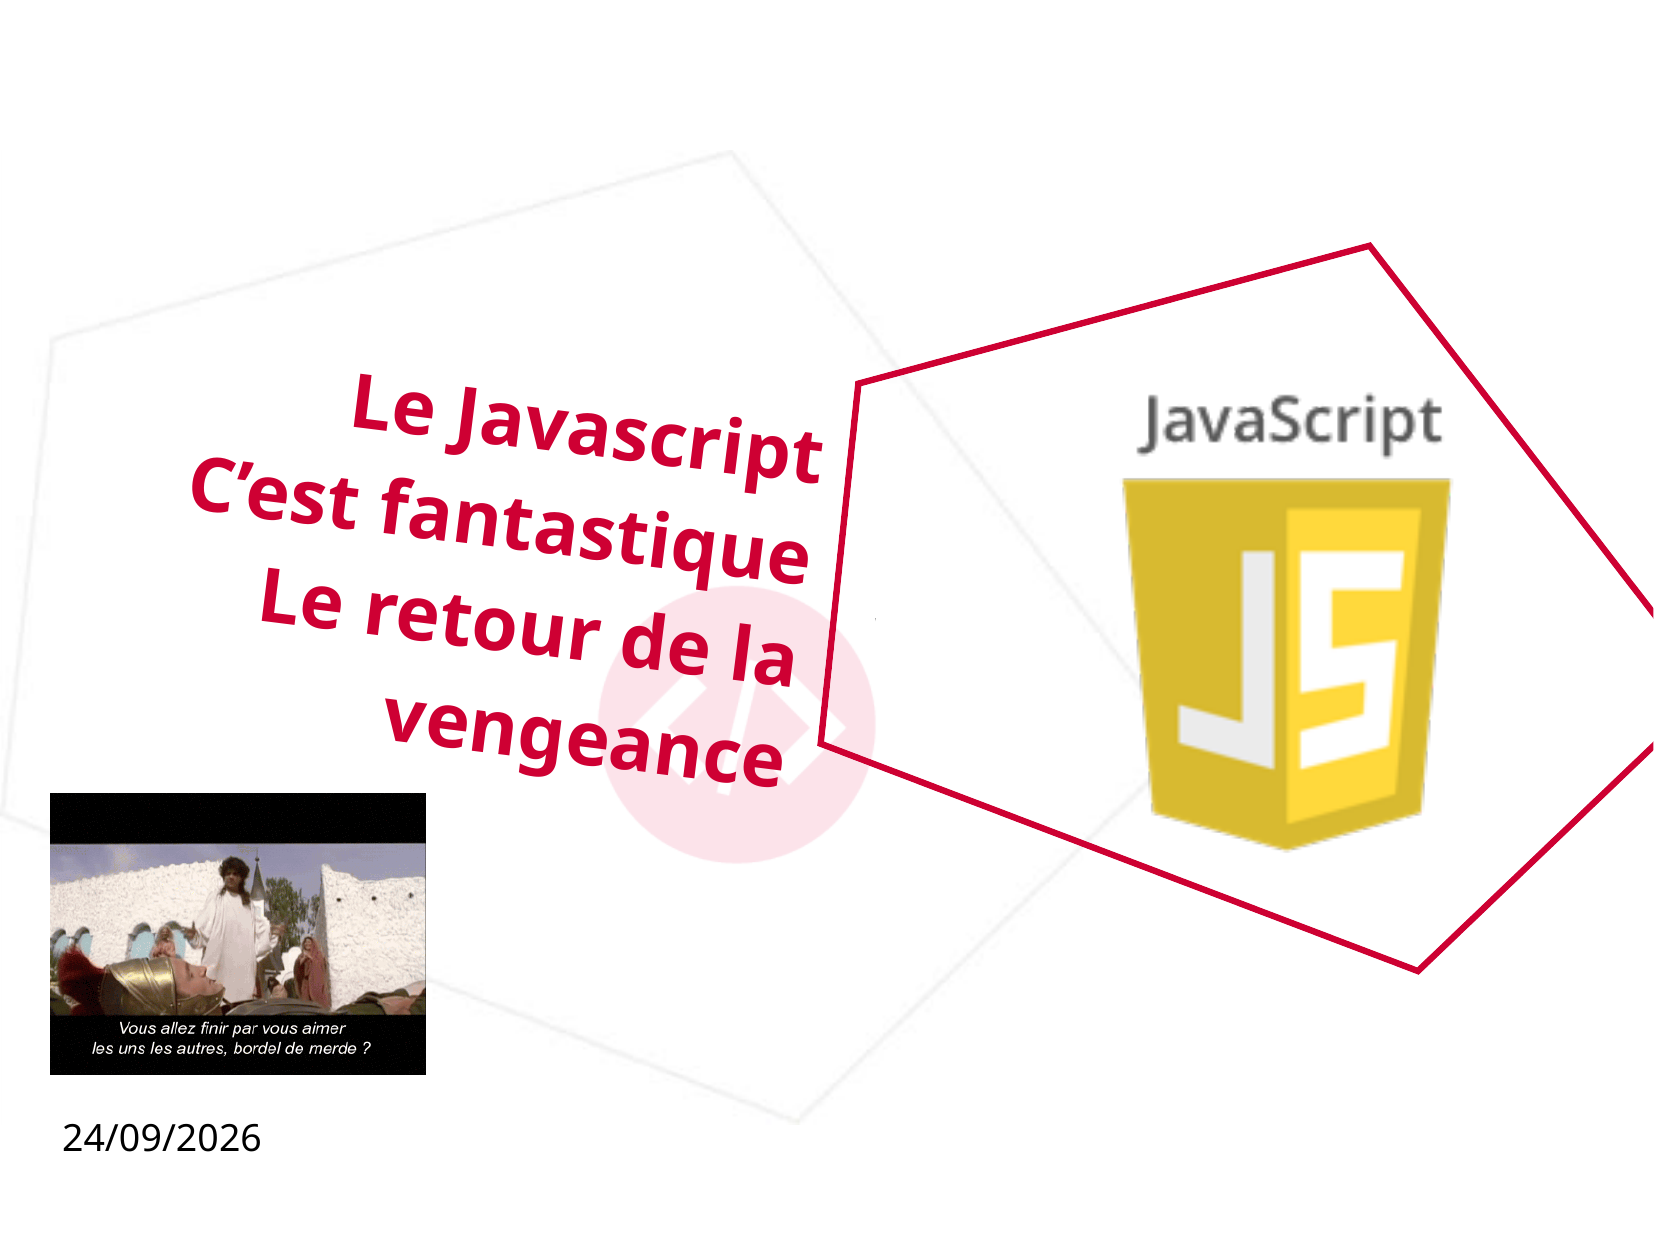

Le Javascript
C’est fantastique
Le retour de la vengeance